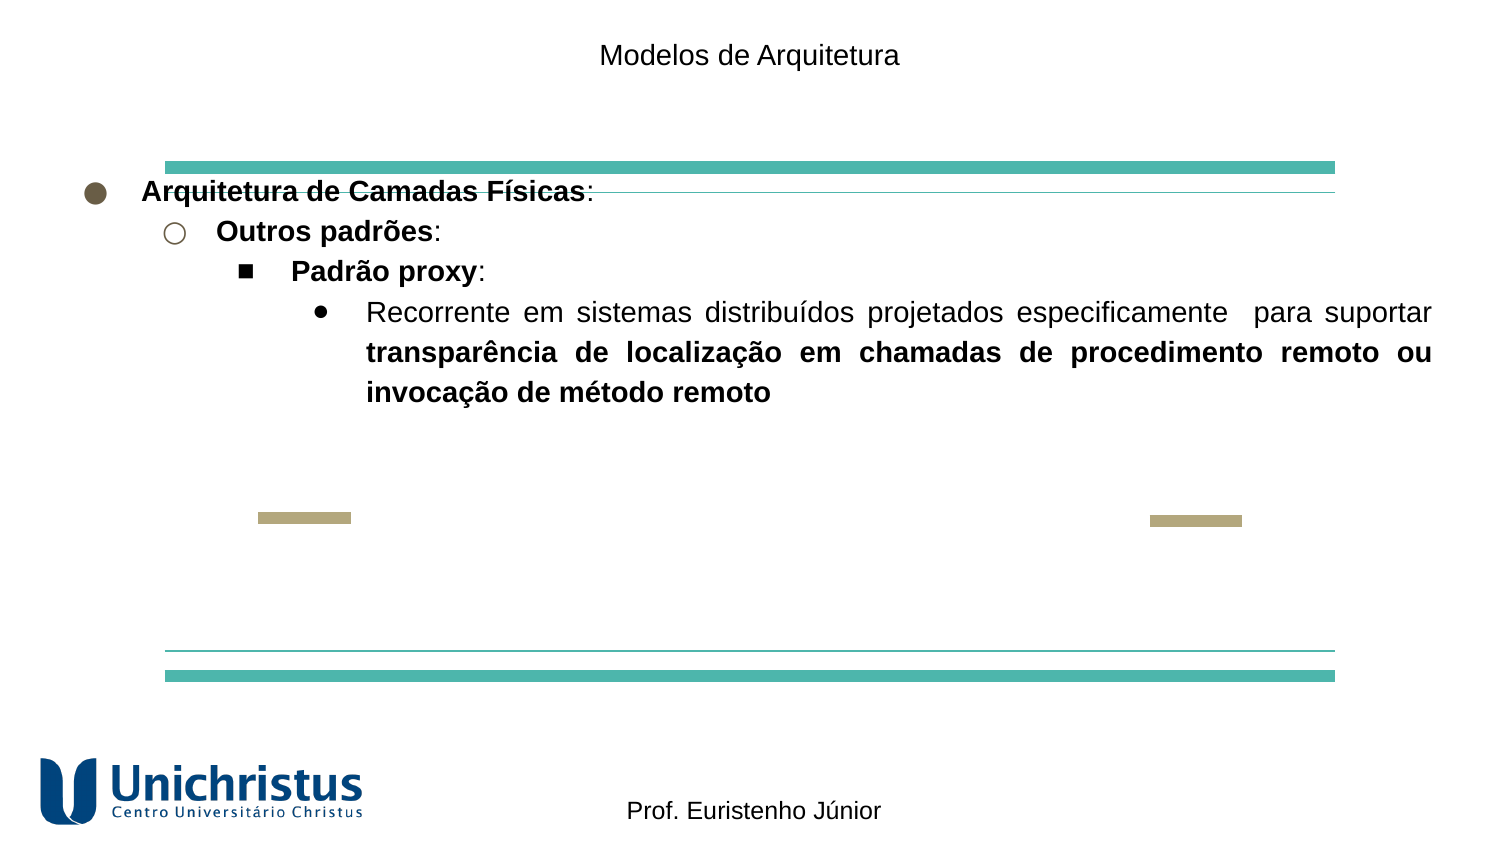

# Modelos de Arquitetura
Arquitetura de Camadas Físicas:
Outros padrões:
Padrão proxy:
Recorrente em sistemas distribuídos projetados especificamente para suportar transparência de localização em chamadas de procedimento remoto ou invocação de método remoto